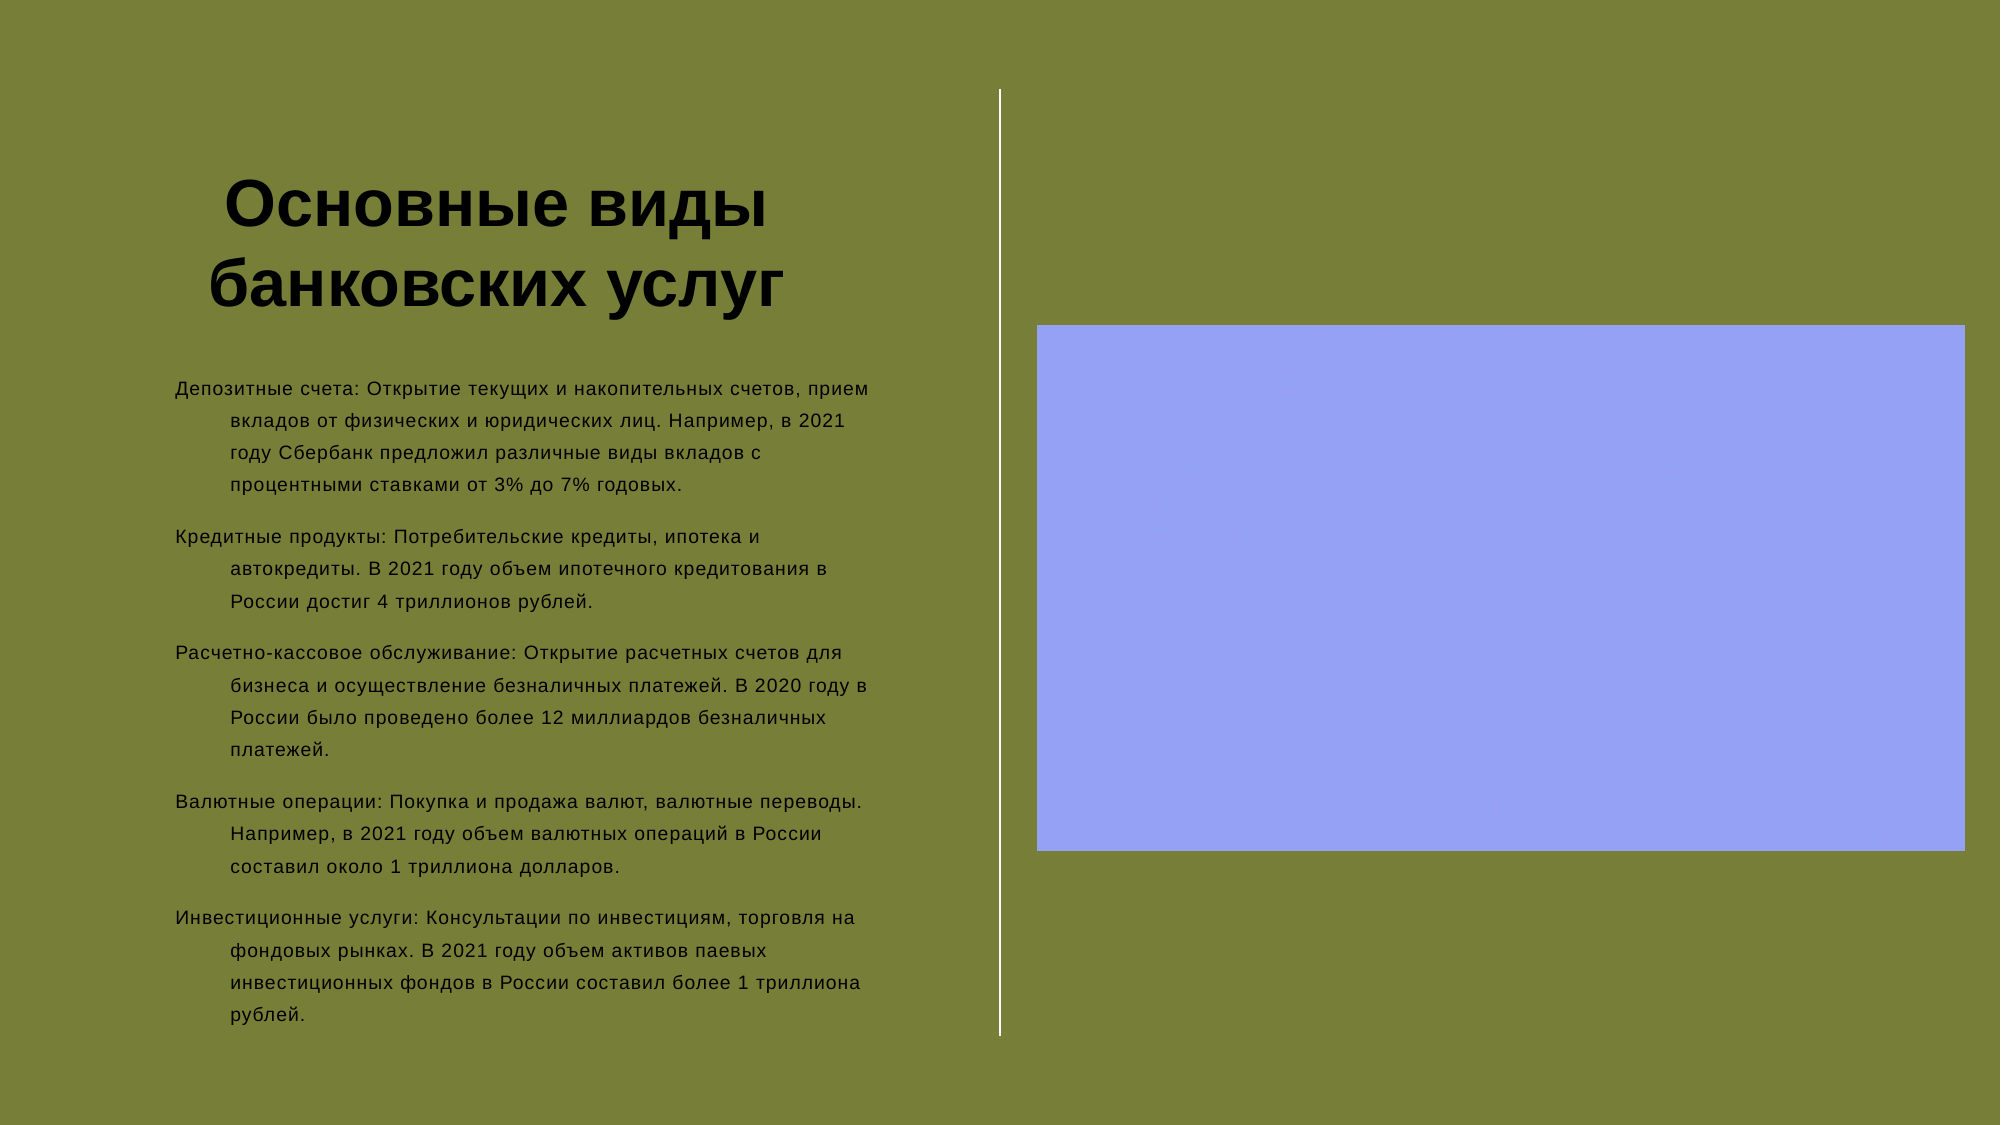

# Основные виды банковских услуг
Депозитные счета: Открытие текущих и накопительных счетов, прием вкладов от физических и юридических лиц. Например, в 2021 году Сбербанк предложил различные виды вкладов с процентными ставками от 3% до 7% годовых.
Кредитные продукты: Потребительские кредиты, ипотека и автокредиты. В 2021 году объем ипотечного кредитования в России достиг 4 триллионов рублей.
Расчетно-кассовое обслуживание: Открытие расчетных счетов для бизнеса и осуществление безналичных платежей. В 2020 году в России было проведено более 12 миллиардов безналичных платежей.
Валютные операции: Покупка и продажа валют, валютные переводы. Например, в 2021 году объем валютных операций в России составил около 1 триллиона долларов.
Инвестиционные услуги: Консультации по инвестициям, торговля на фондовых рынках. В 2021 году объем активов паевых инвестиционных фондов в России составил более 1 триллиона рублей.